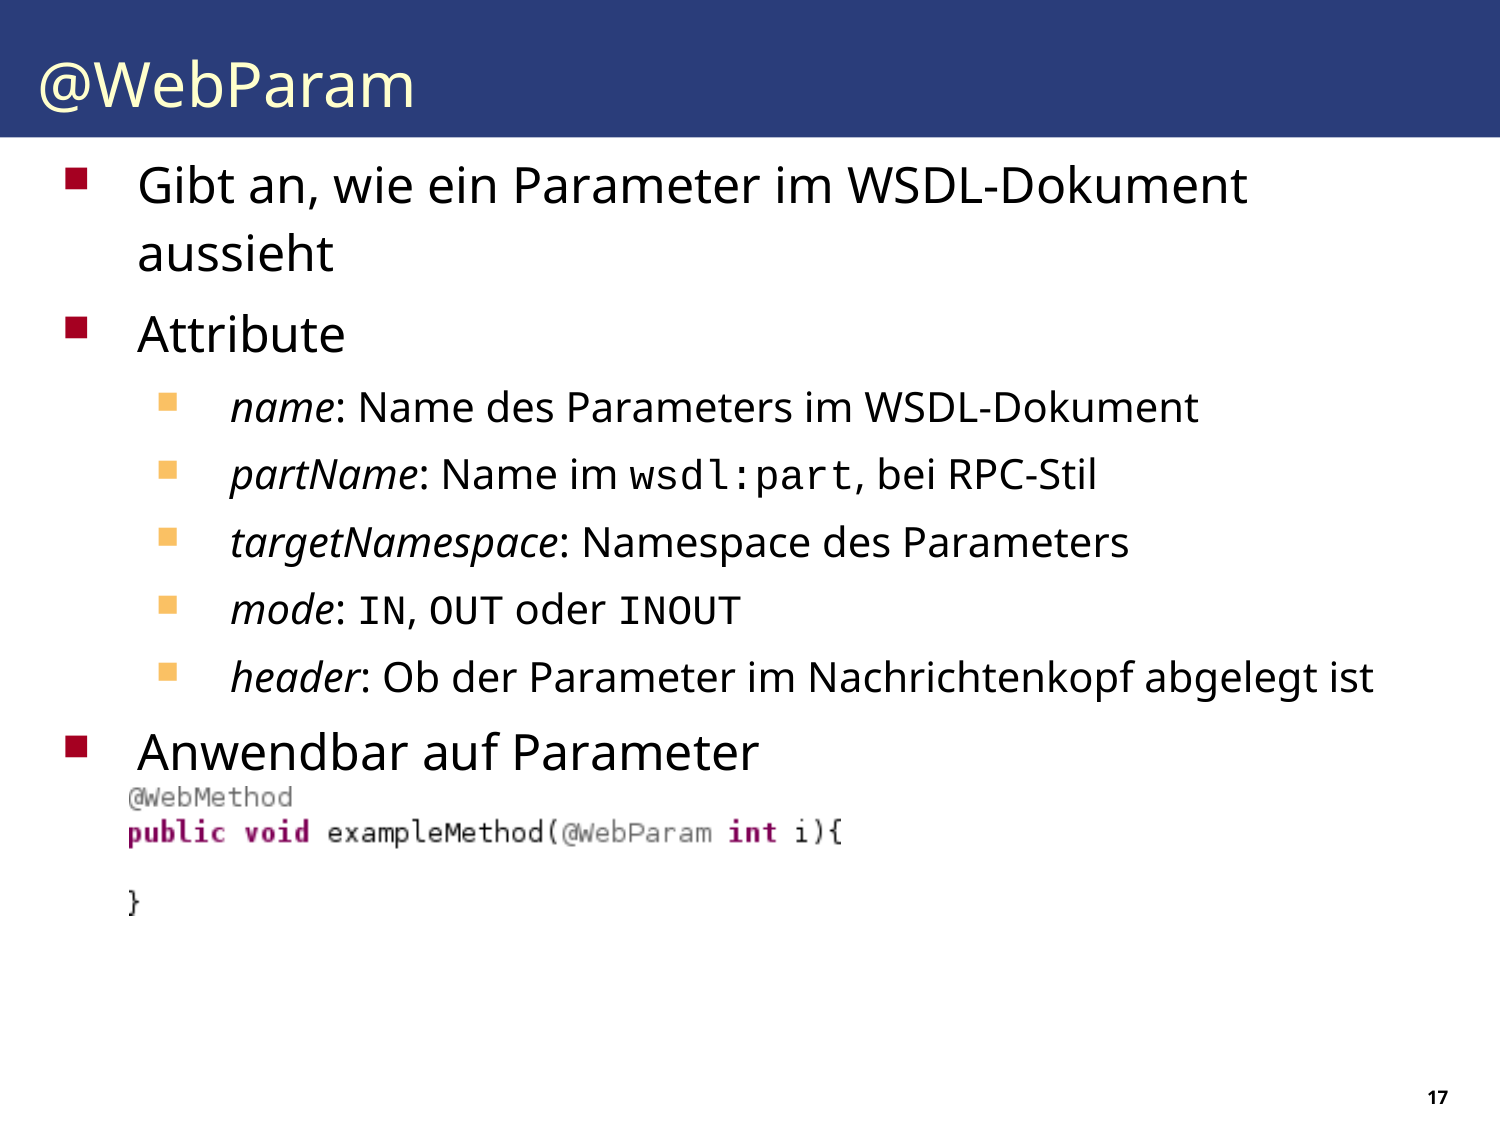

@WebParam
# Gibt an, wie ein Parameter im WSDL-Dokument aussieht
Attribute
name: Name des Parameters im WSDL-Dokument
partName: Name im wsdl:part, bei RPC-Stil
targetNamespace: Namespace des Parameters
mode: IN, OUT oder INOUT
header: Ob der Parameter im Nachrichtenkopf abgelegt ist
Anwendbar auf Parameter
17